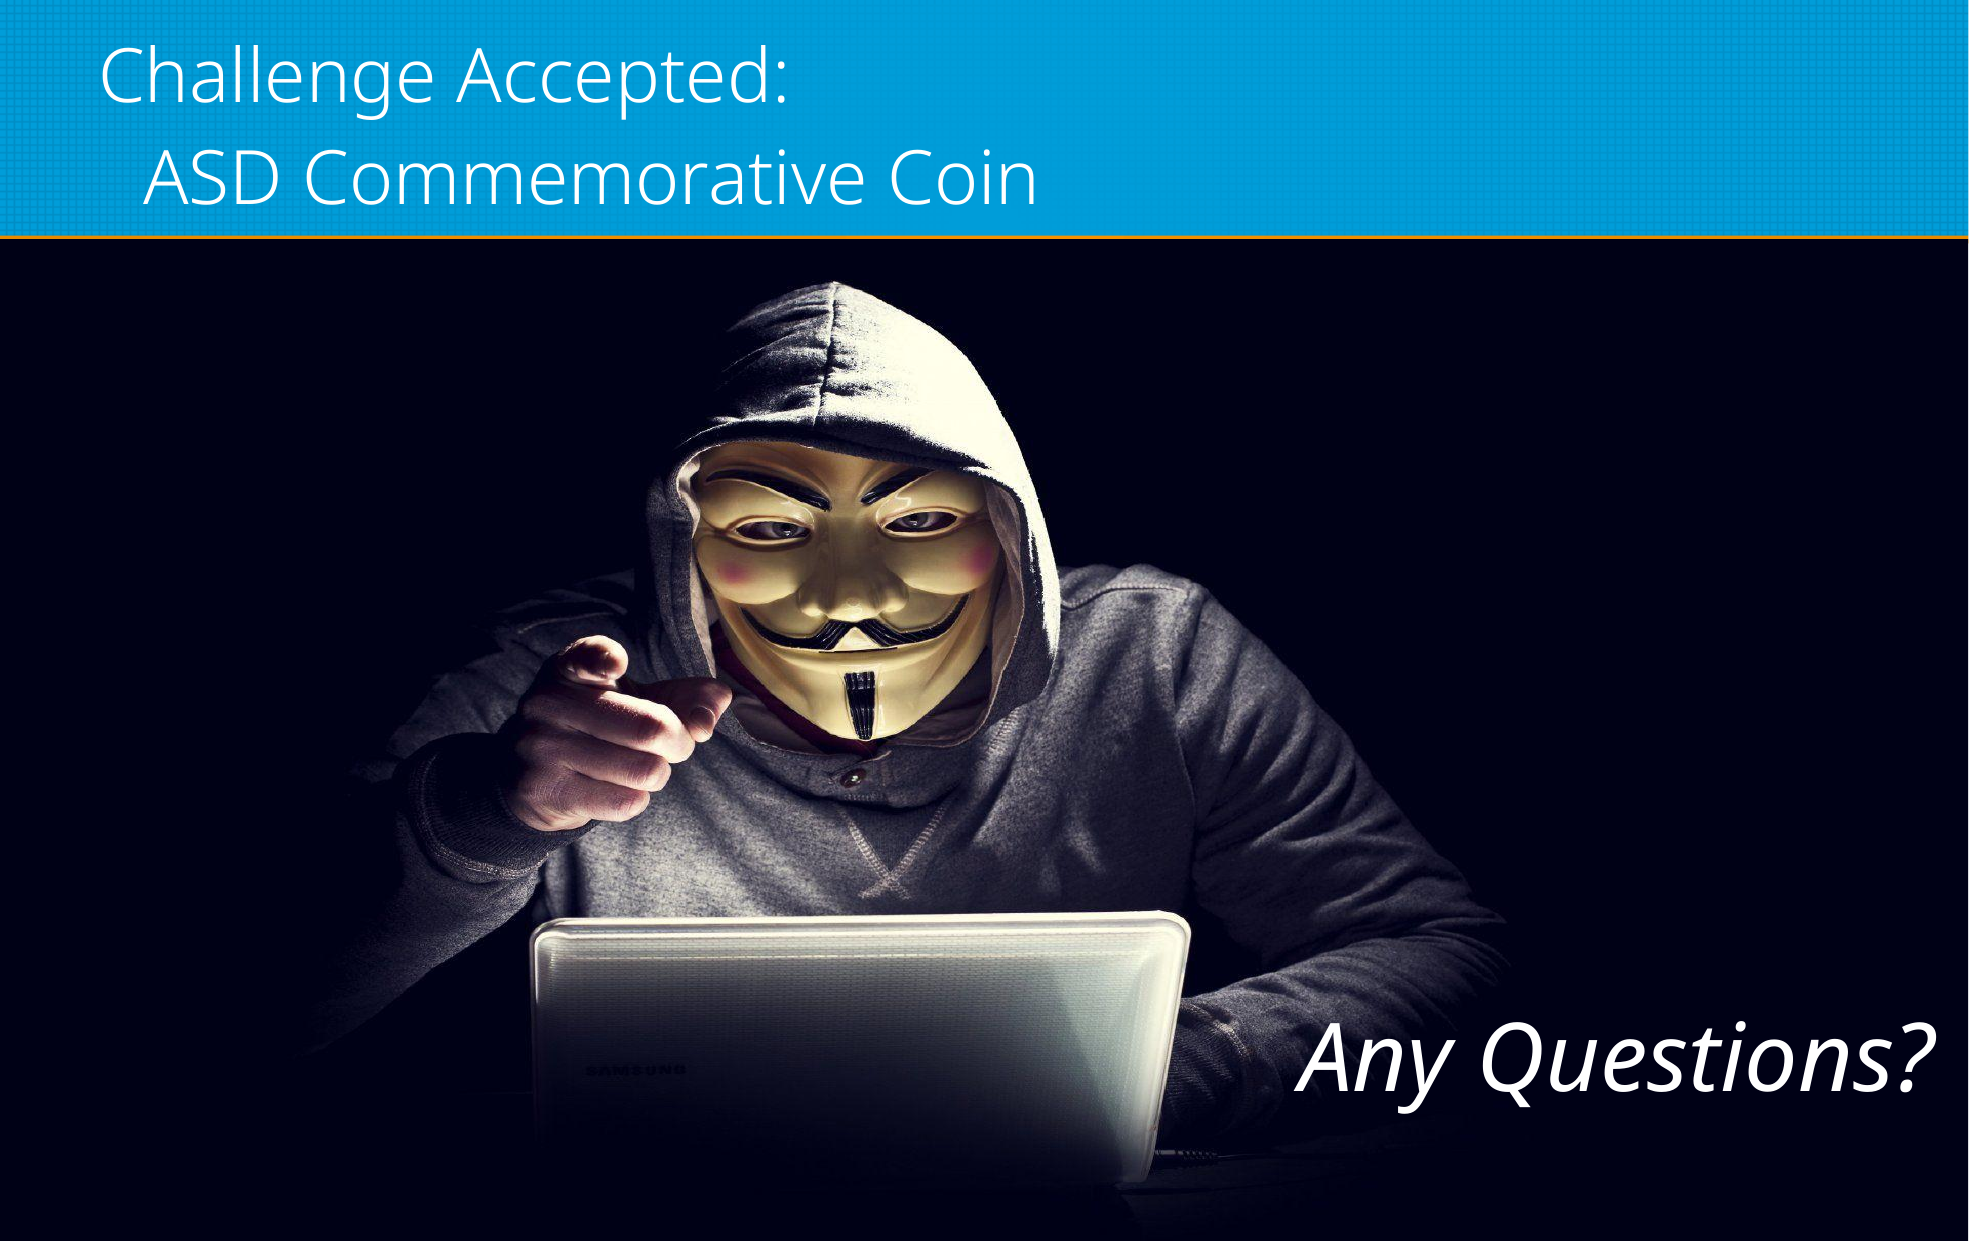

# Challenge Accepted: ASD Commemorative Coin
Any Questions?